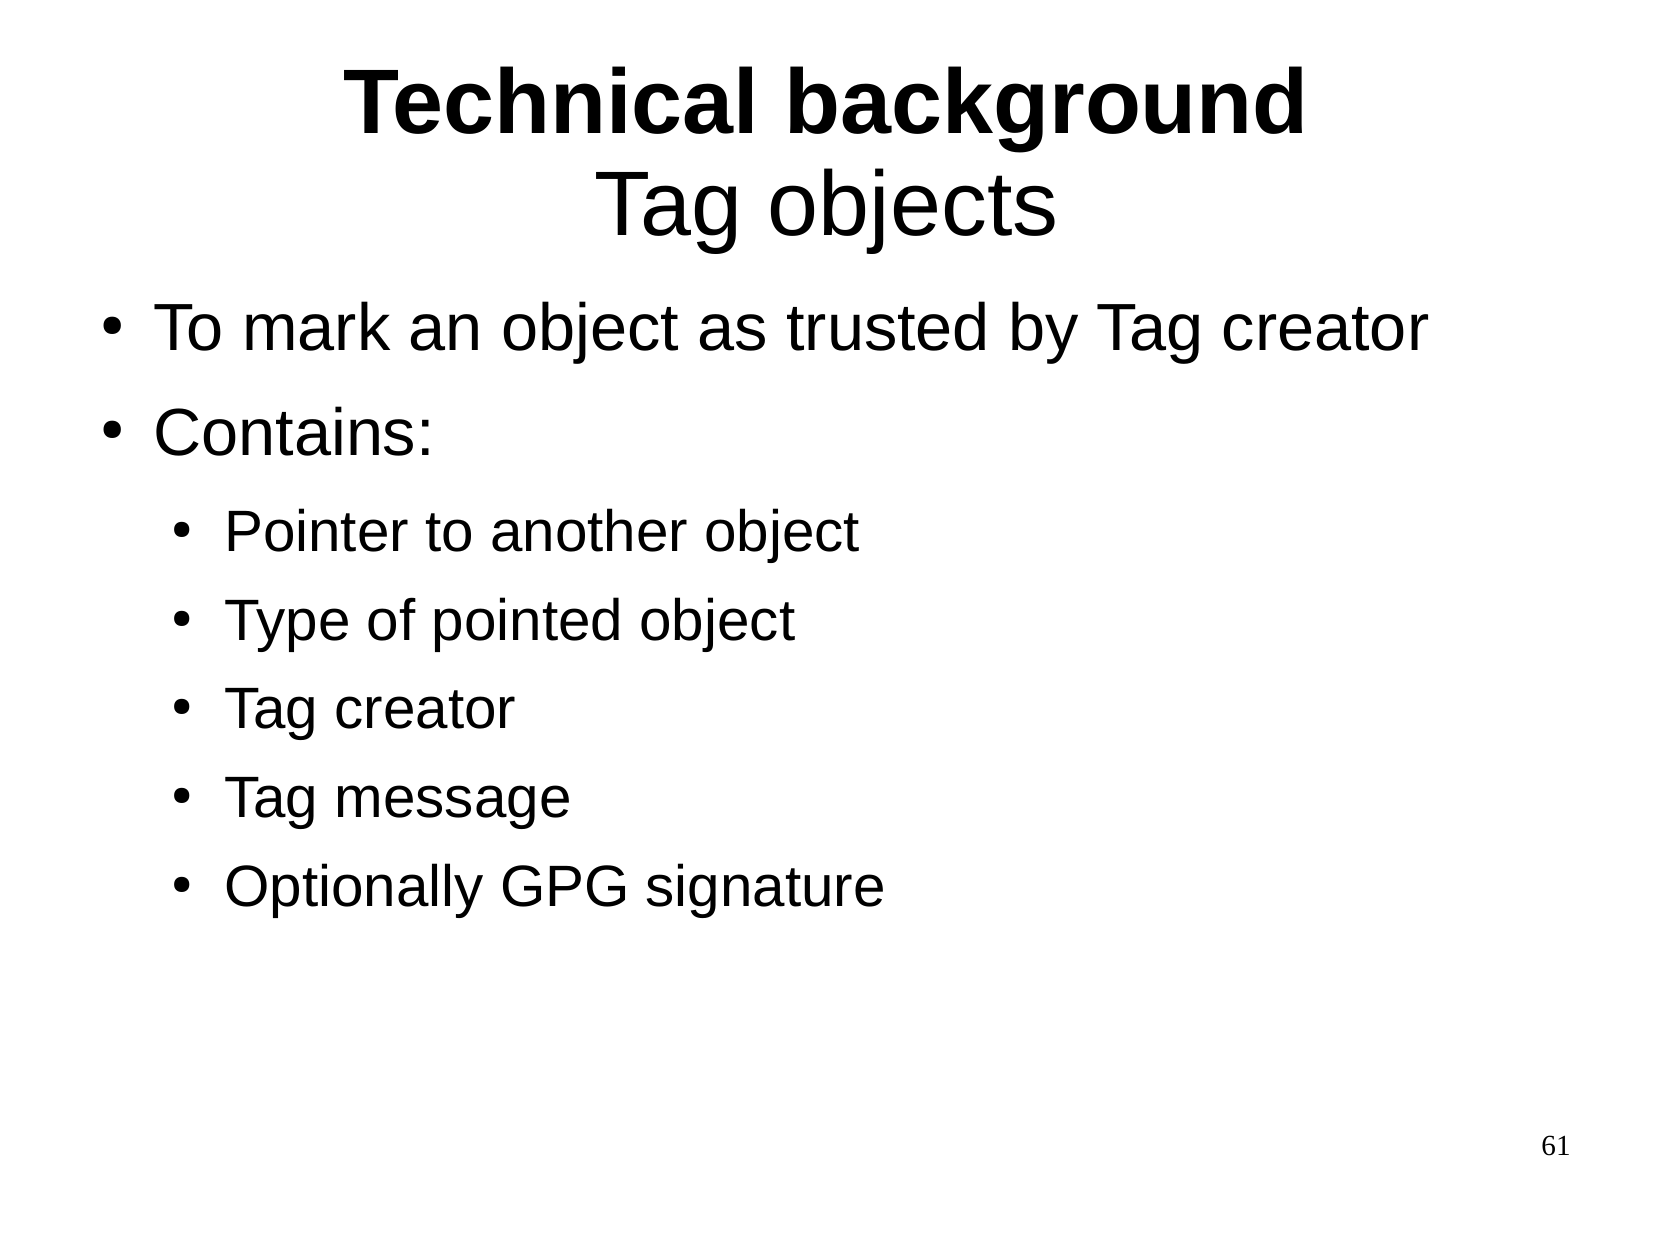

# Technical background Tag objects
To mark an object as trusted by Tag creator
Contains:
Pointer to another object
Type of pointed object
Tag creator
Tag message
Optionally GPG signature
61